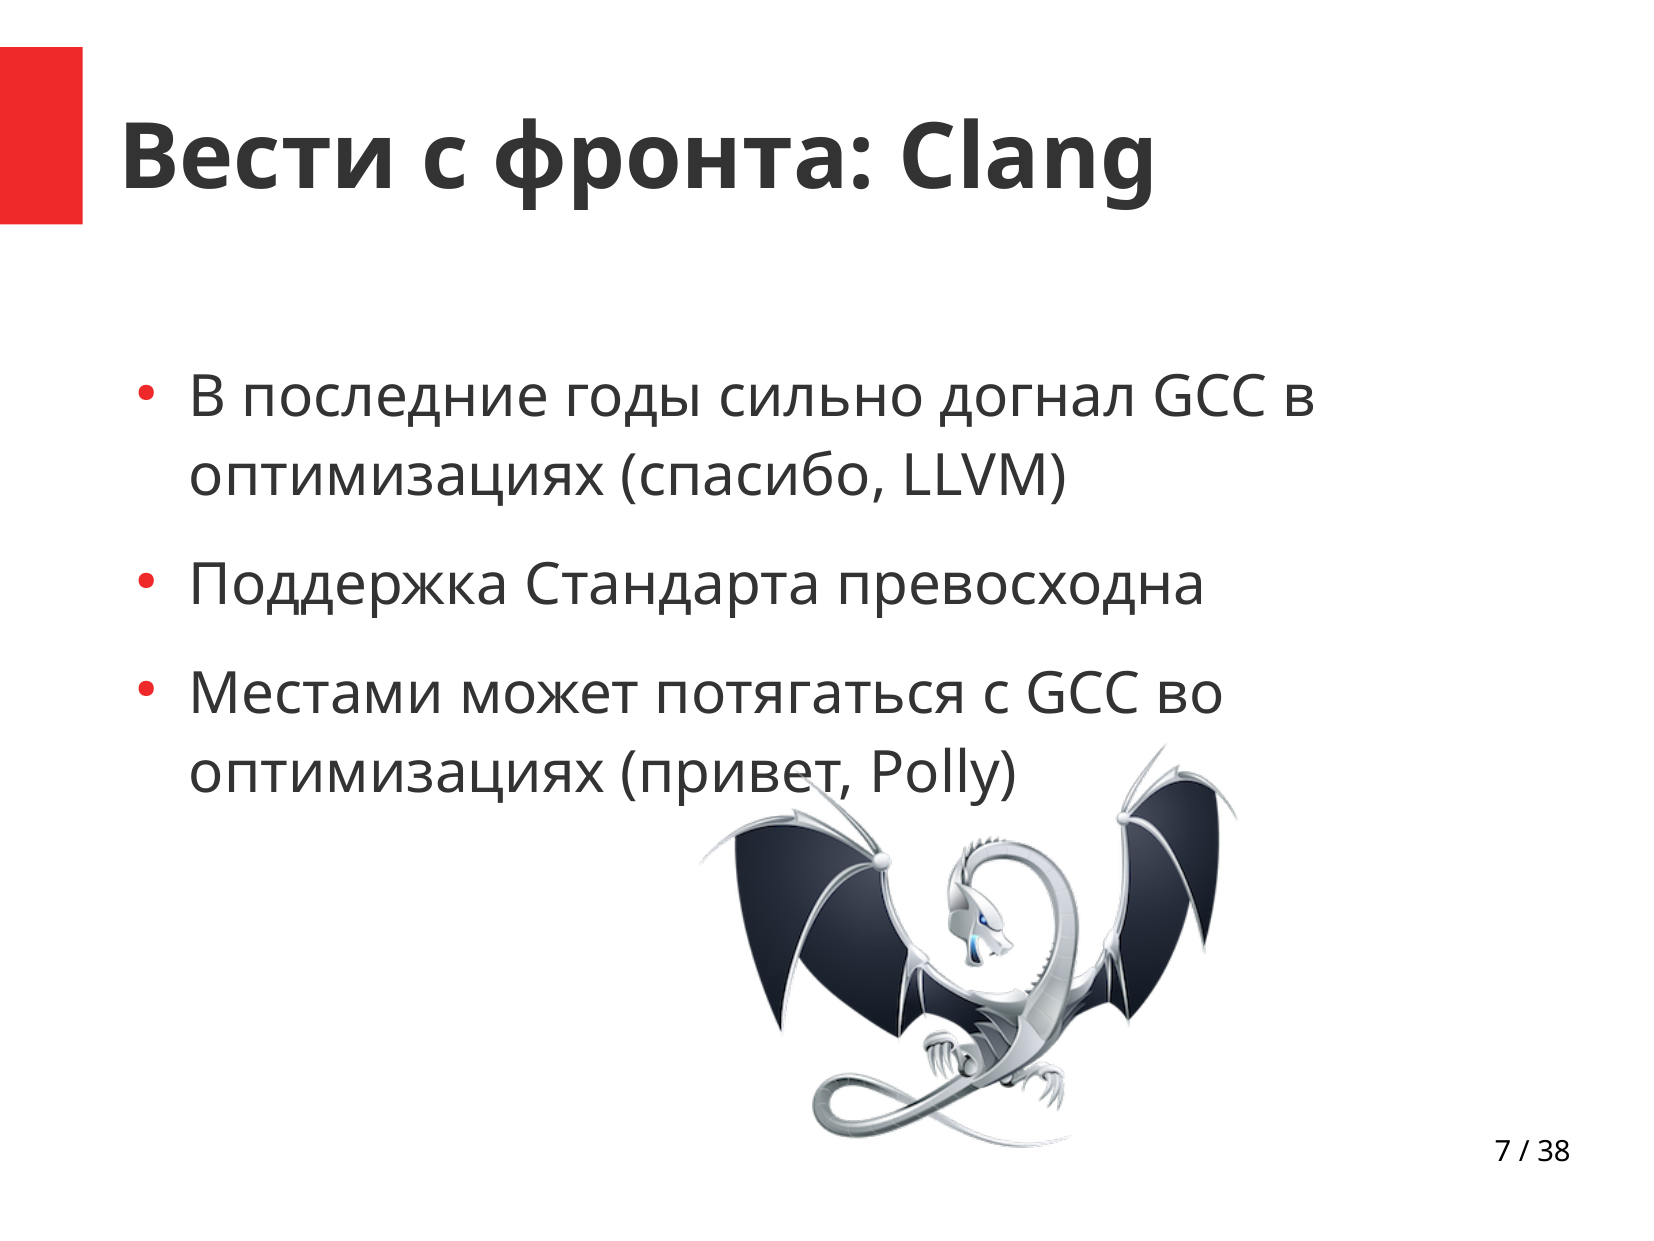

# Вести с фронта: Clang
В последние годы сильно догнал GCC в оптимизациях (спасибо, LLVM)
Поддержка Стандарта превосходна
Местами может потягаться с GCC во оптимизациях (привет, Polly)
7